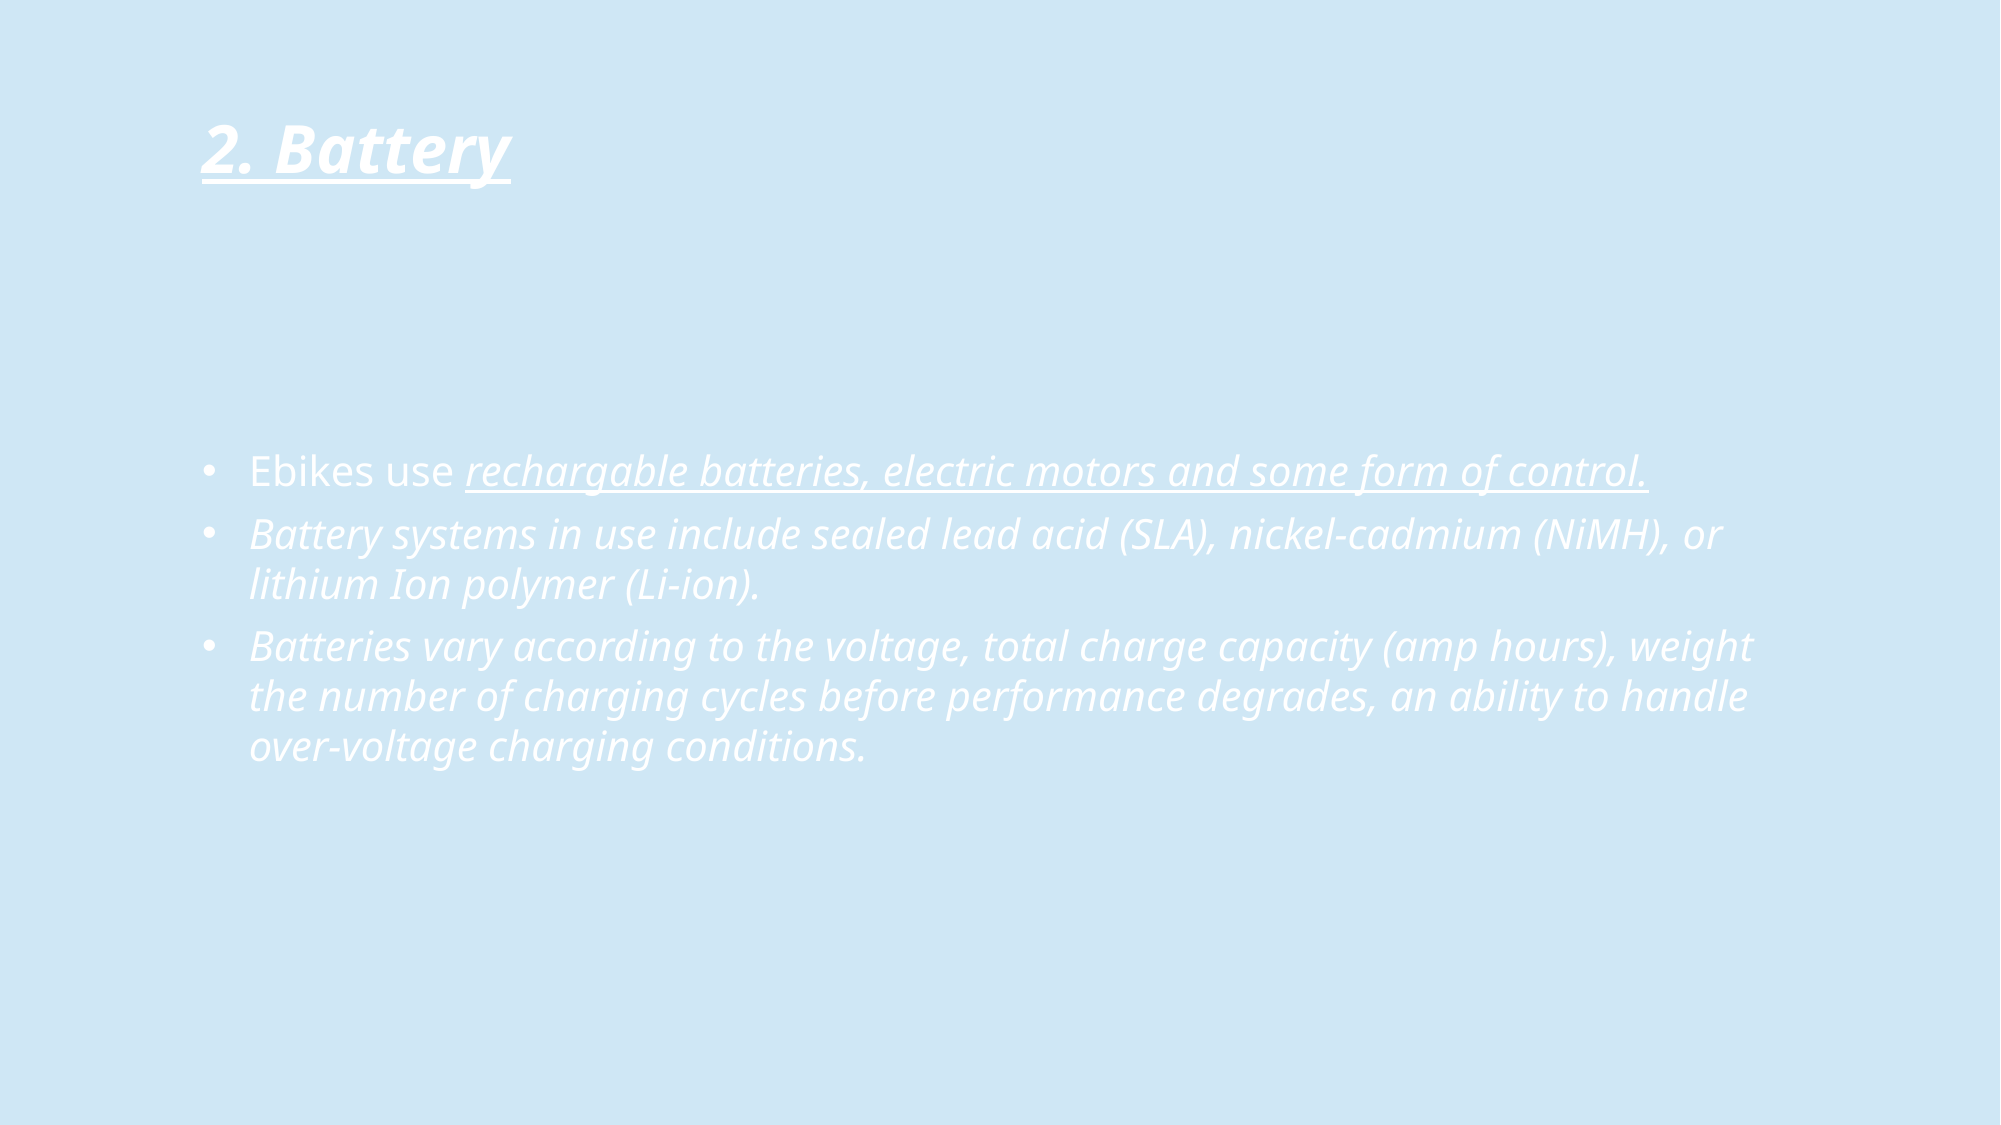

# 2. Battery
Ebikes use rechargable batteries, electric motors and some form of control.
Battery systems in use include sealed lead acid (SLA), nickel-cadmium (NiMH), or lithium Ion polymer (Li-ion).
Batteries vary according to the voltage, total charge capacity (amp hours), weight the number of charging cycles before performance degrades, an ability to handle over-voltage charging conditions.